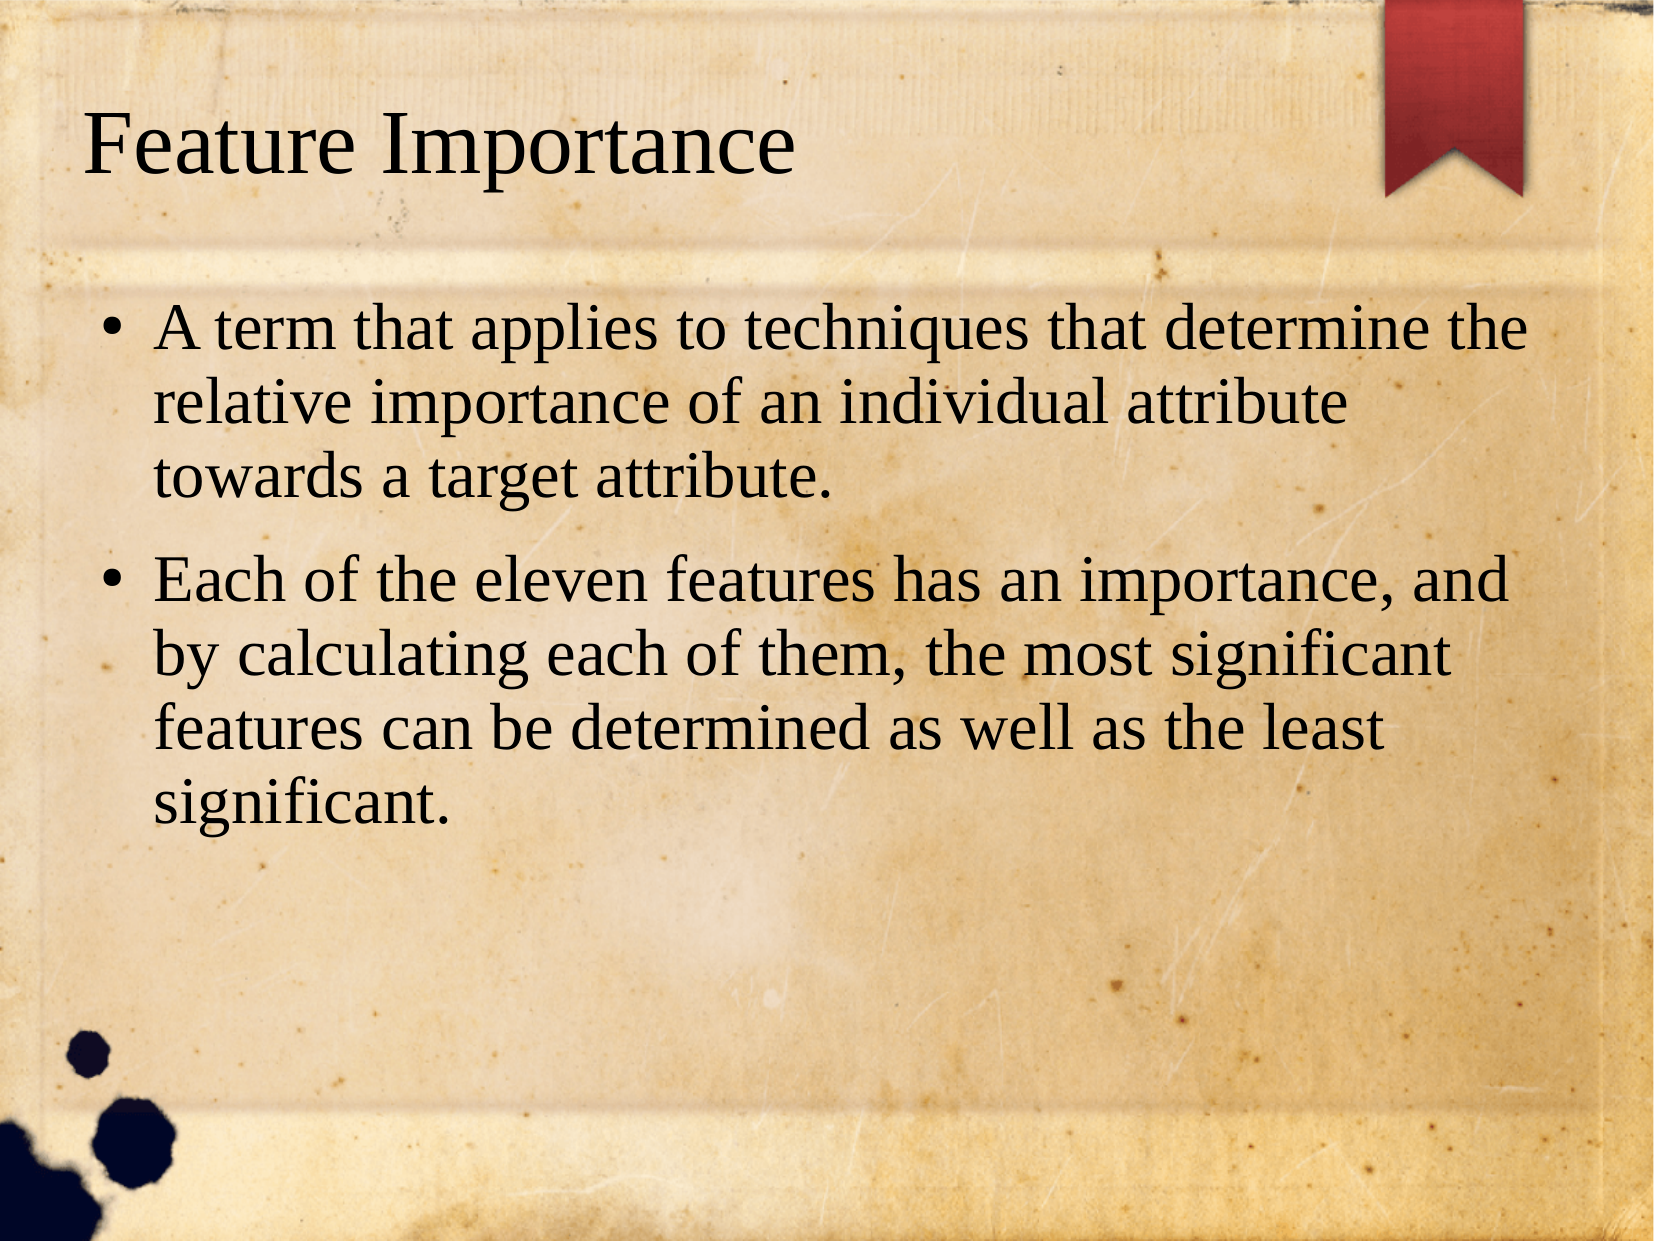

# Feature Importance
A term that applies to techniques that determine the relative importance of an individual attribute towards a target attribute.
Each of the eleven features has an importance, and by calculating each of them, the most significant features can be determined as well as the least significant.